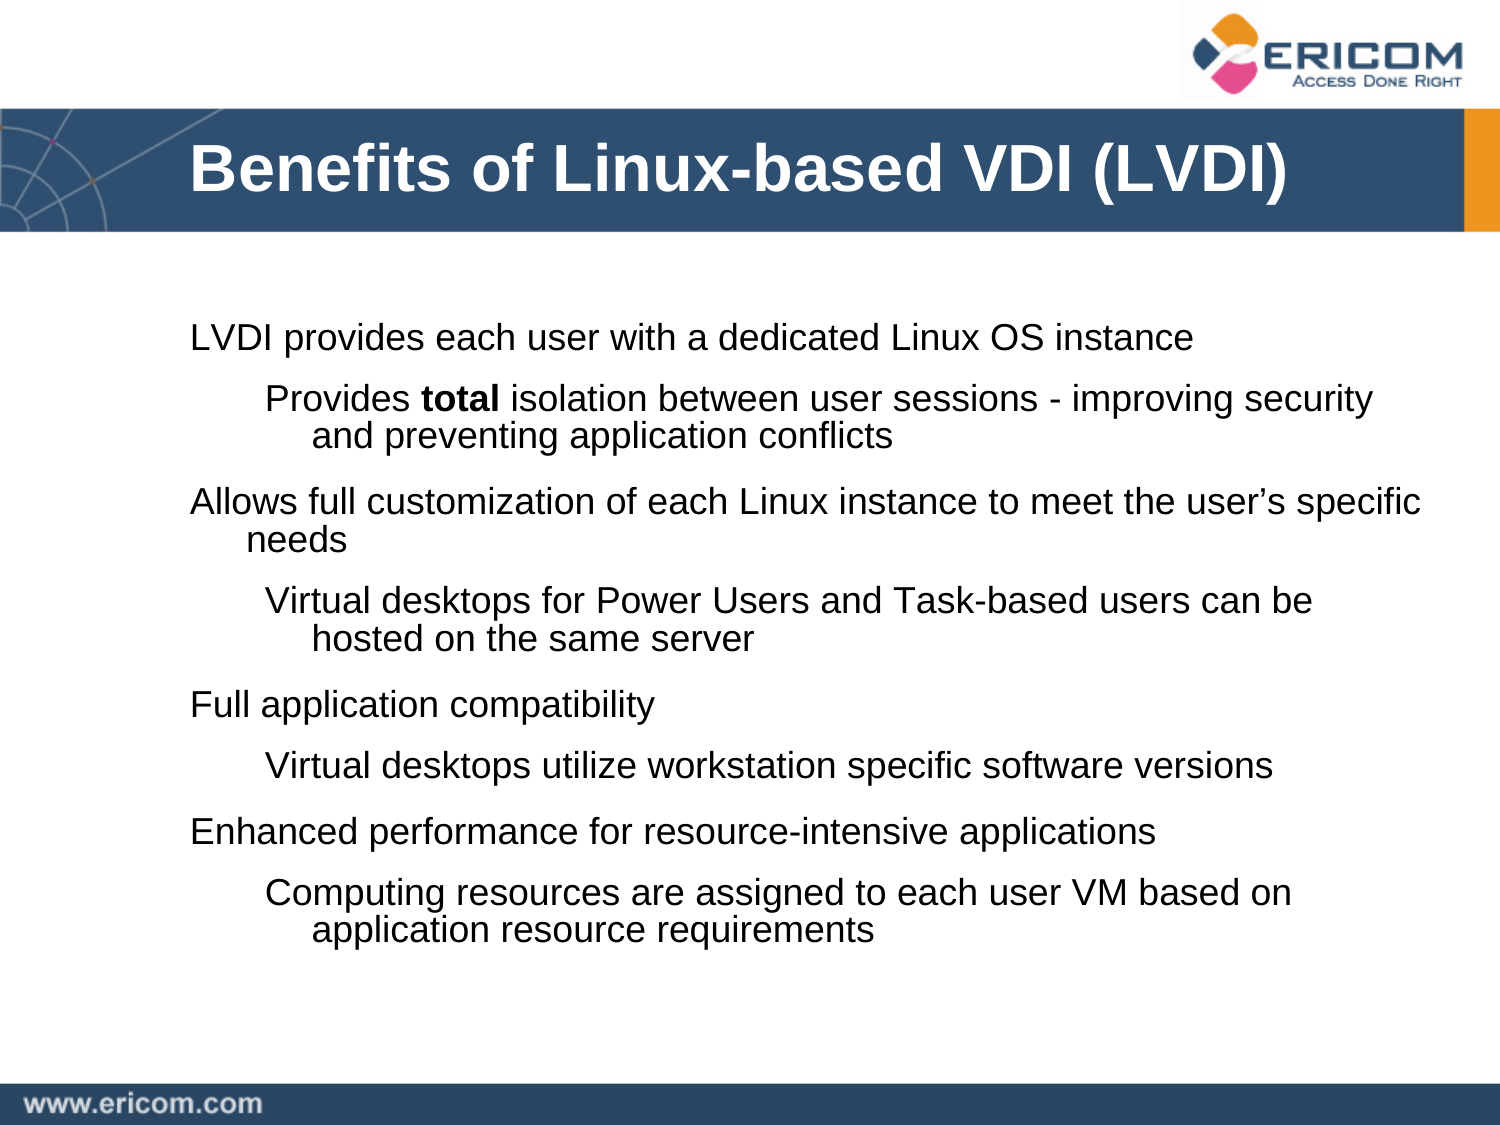

# Benefits of Linux-based VDI (LVDI)
LVDI provides each user with a dedicated Linux OS instance
Provides total isolation between user sessions - improving security and preventing application conflicts
Allows full customization of each Linux instance to meet the user’s specific needs
Virtual desktops for Power Users and Task-based users can be hosted on the same server
Full application compatibility
Virtual desktops utilize workstation specific software versions
Enhanced performance for resource-intensive applications
Computing resources are assigned to each user VM based on application resource requirements